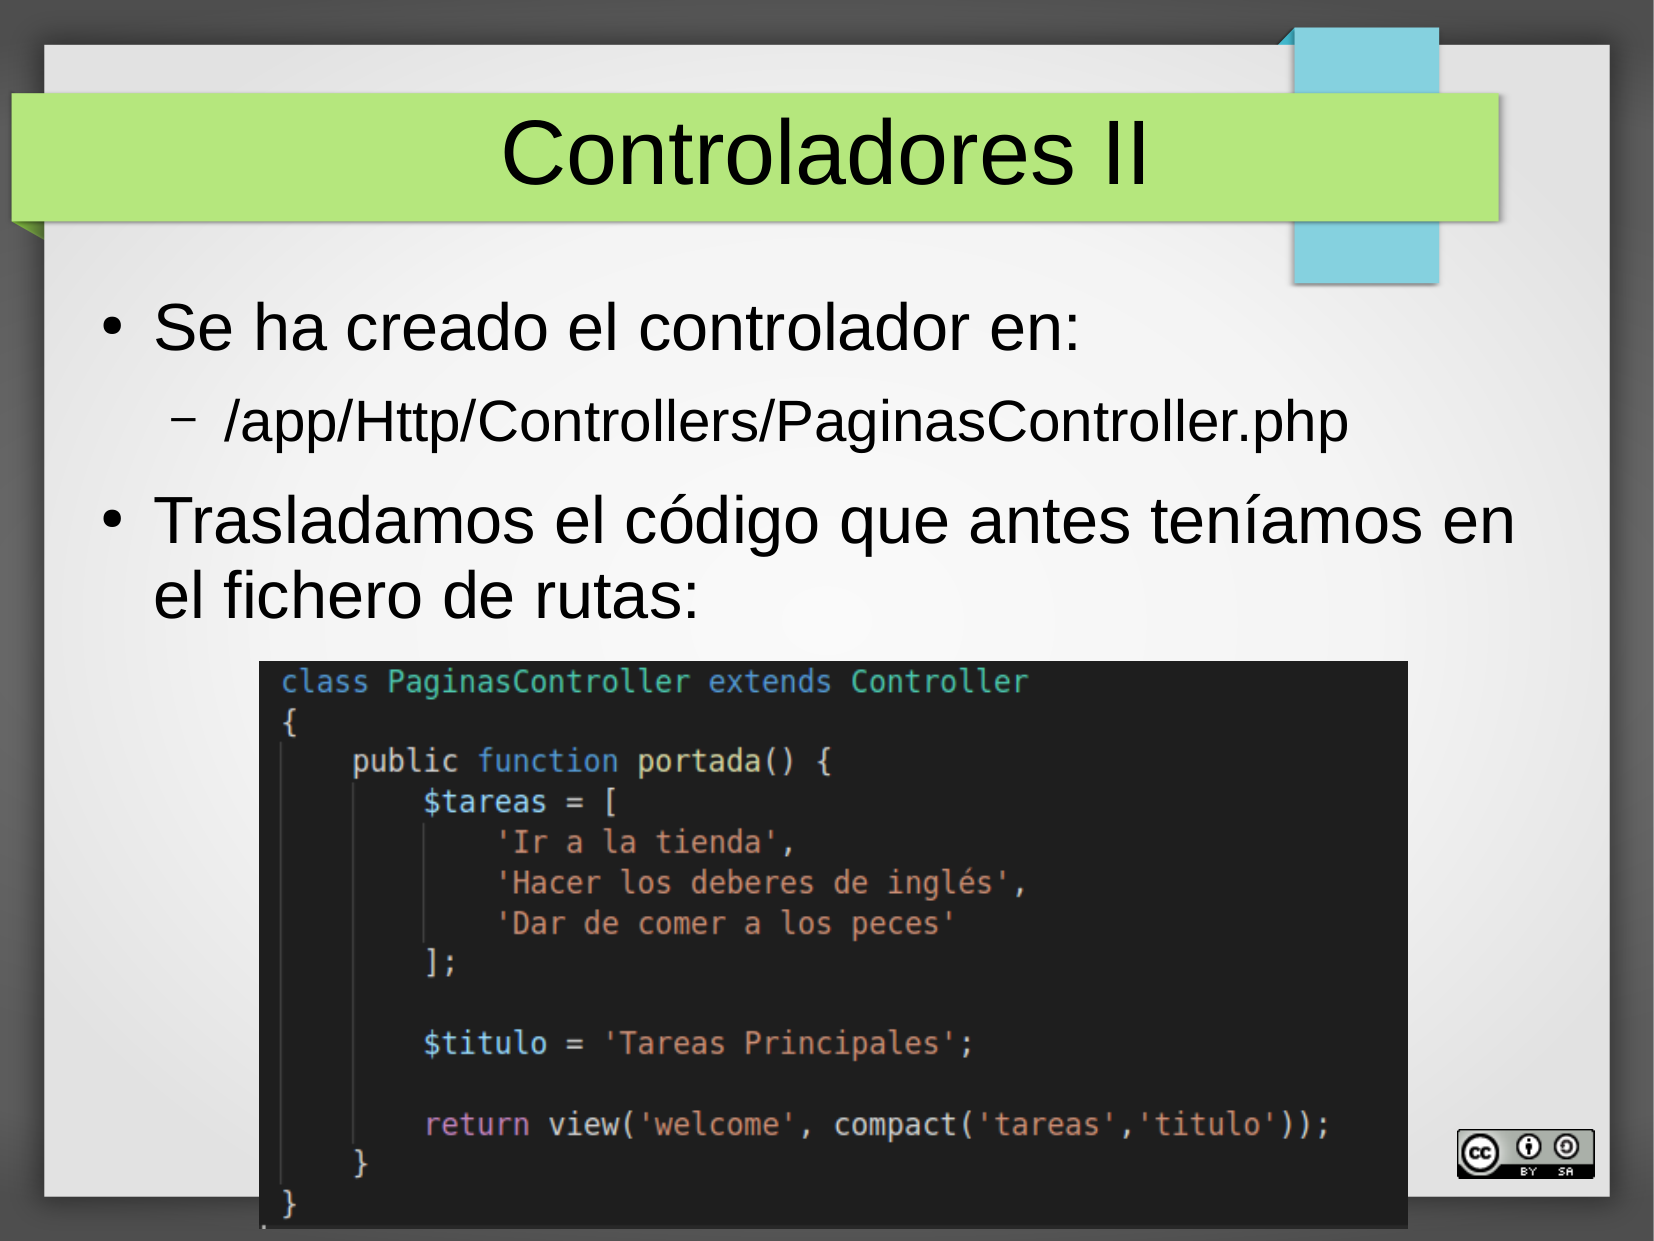

# Controladores II
Se ha creado el controlador en:
/app/Http/Controllers/PaginasController.php
Trasladamos el código que antes teníamos en el fichero de rutas: